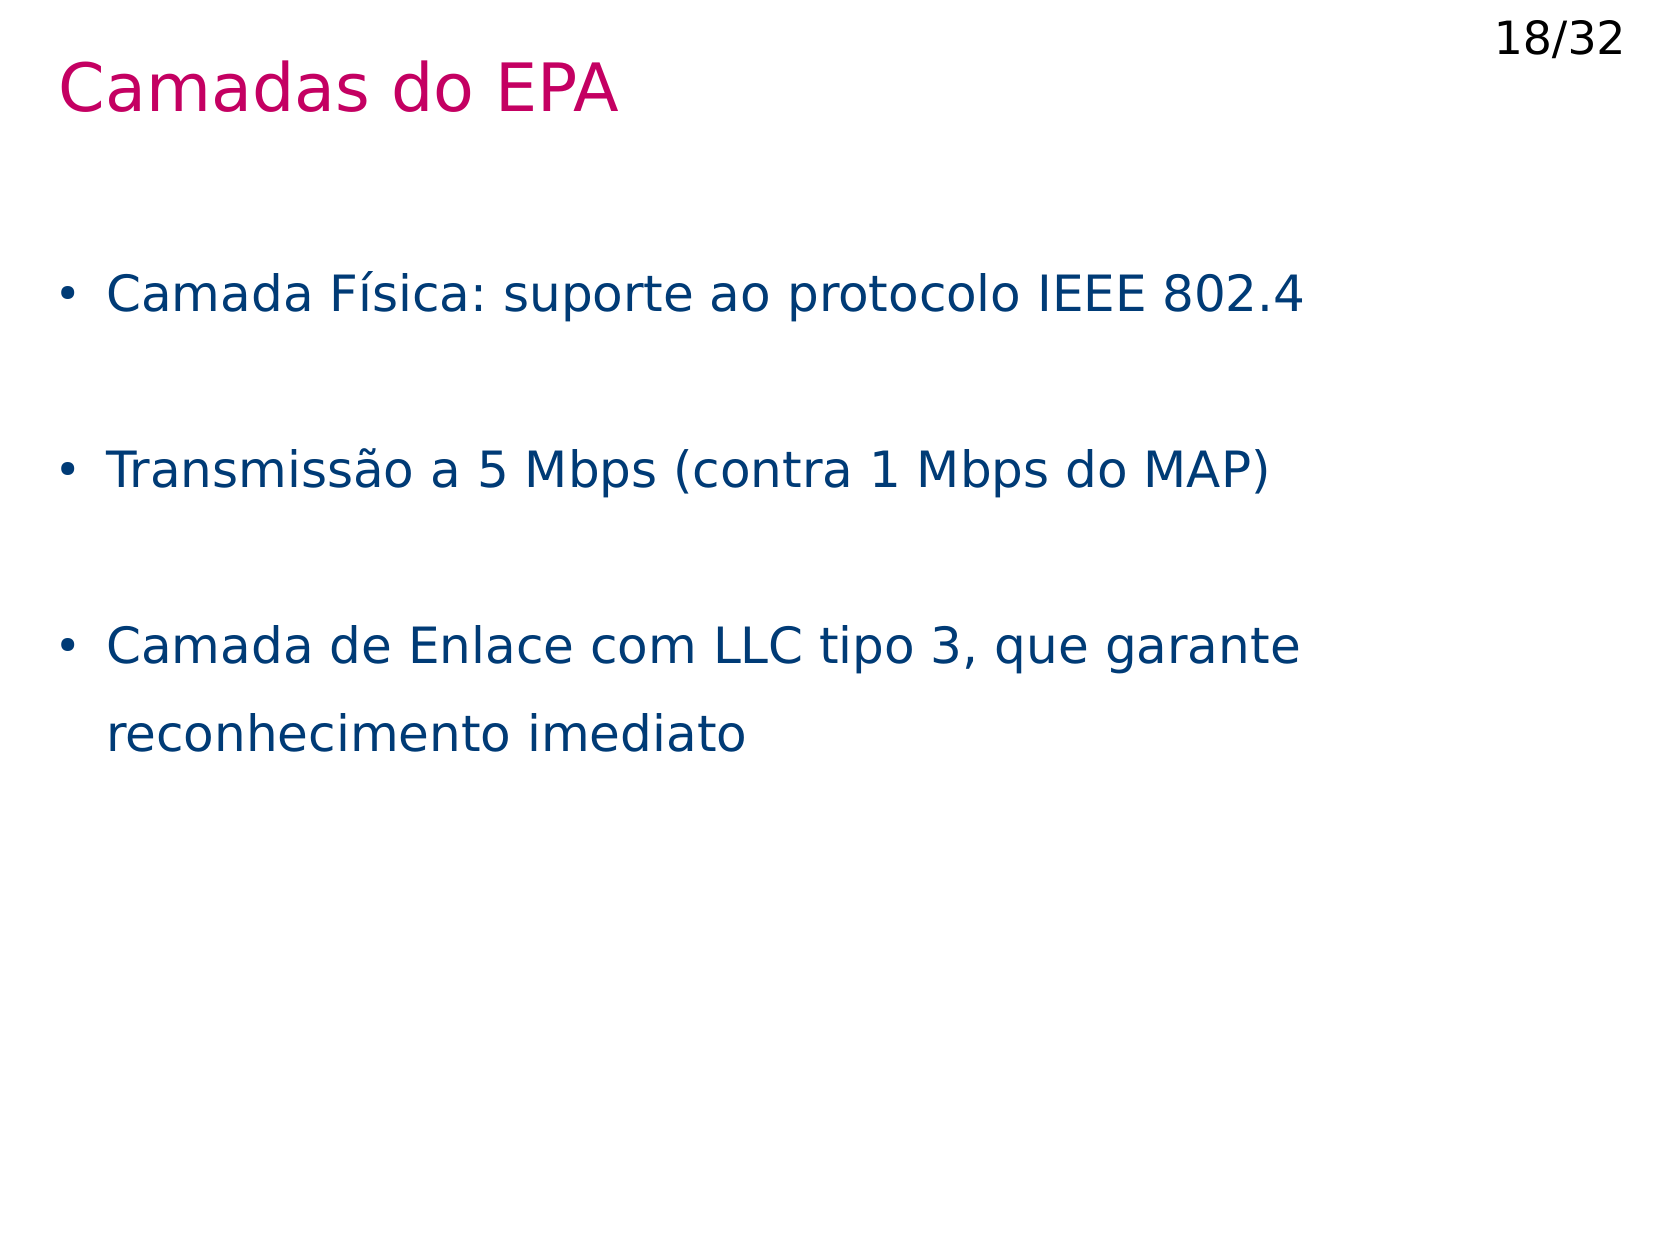

18
# Camadas do EPA
Camada Física: suporte ao protocolo IEEE 802.4
Transmissão a 5 Mbps (contra 1 Mbps do MAP)
Camada de Enlace com LLC tipo 3, que garante reconhecimento imediato